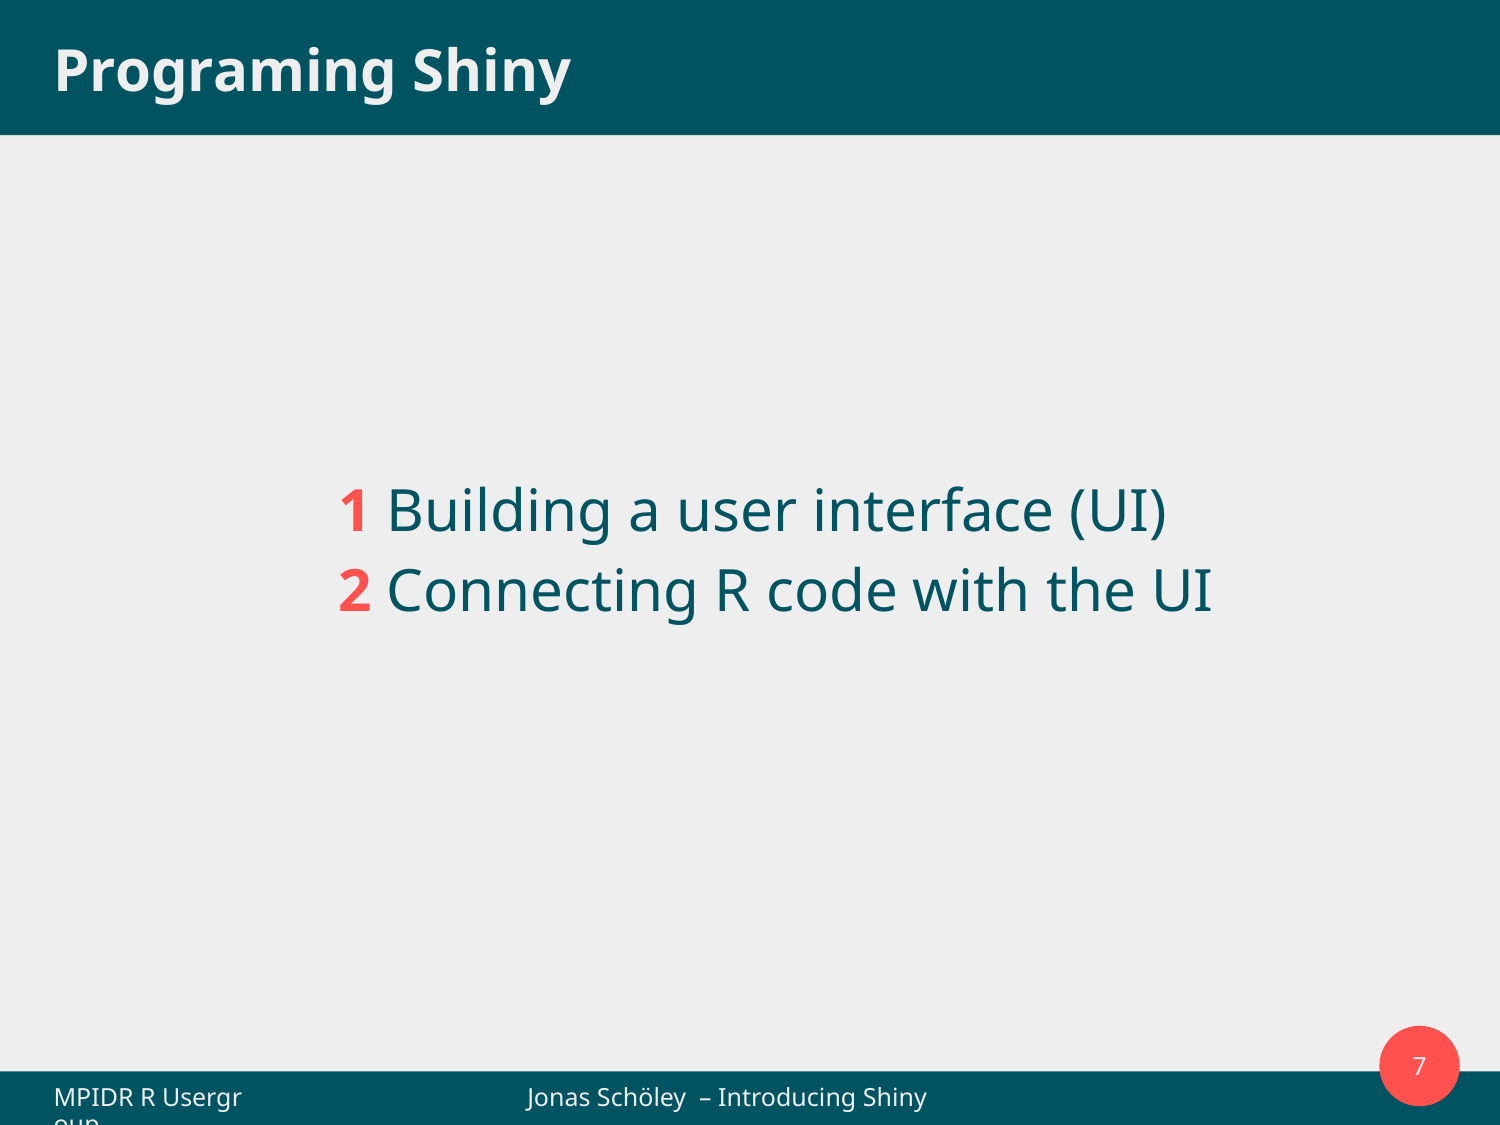

# Programing Shiny
1 Building a user interface (UI)
2 Connecting R code with the UI
7
MPIDR R Usergroup
Jonas Schöley – Introducing Shiny